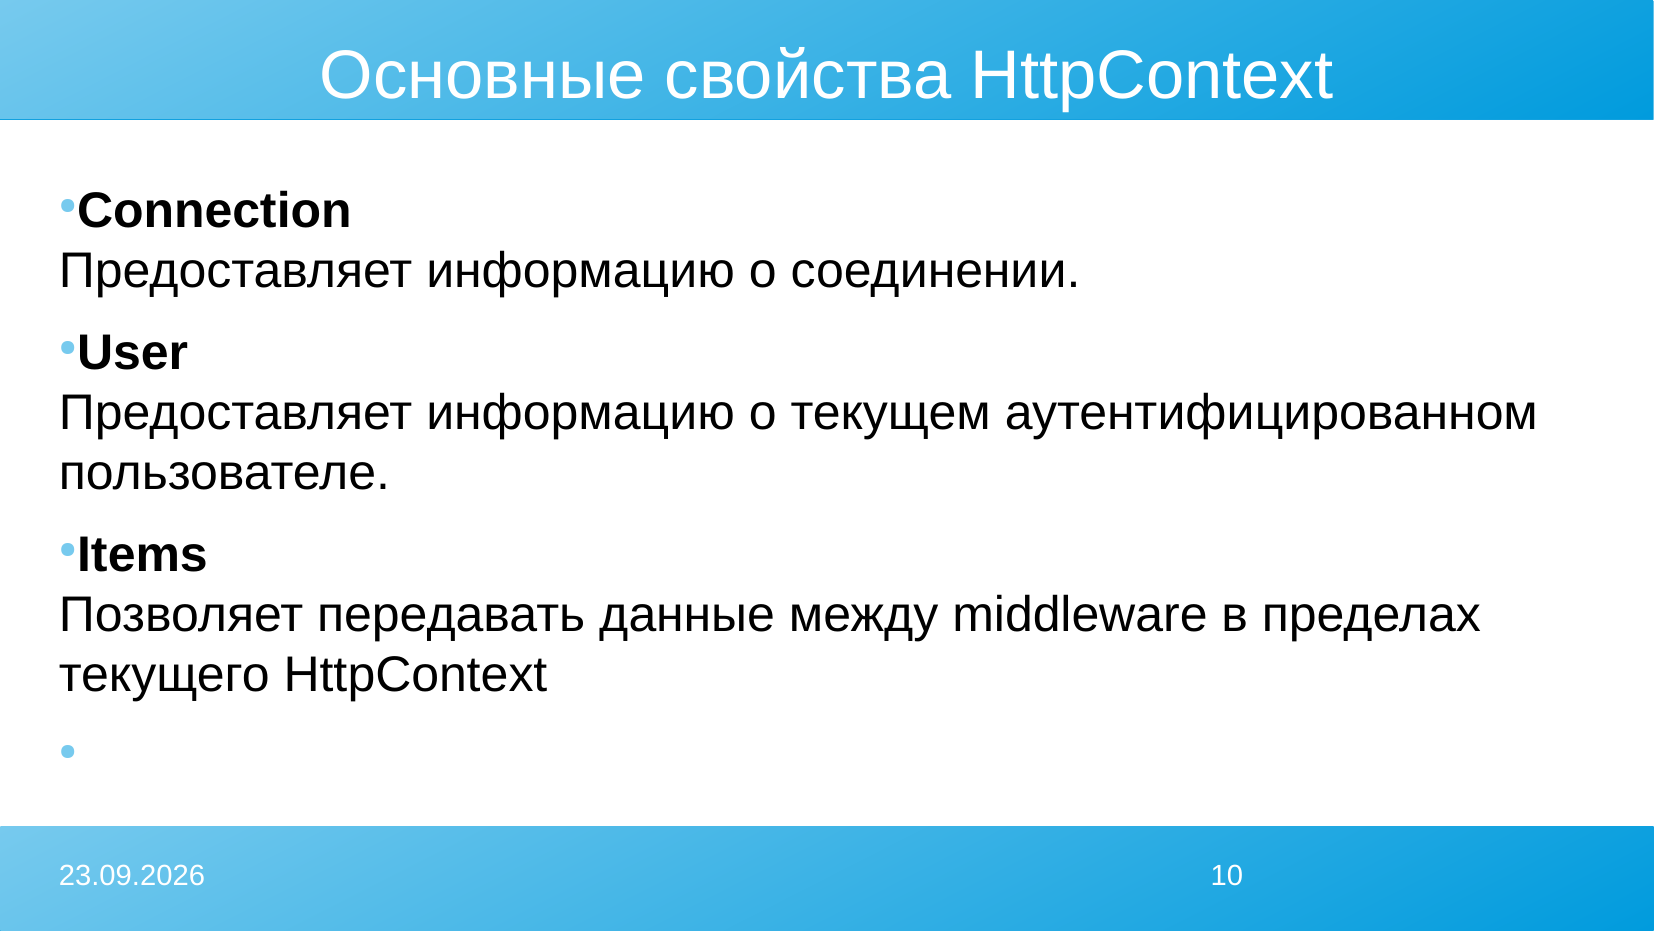

# Основные свойства HttpContext
Connection
Предоставляет информацию о соединении.
User
Предоставляет информацию о текущем аутентифицированном пользователе.
Items
Позволяет передавать данные между middleware в пределах текущего HttpContext